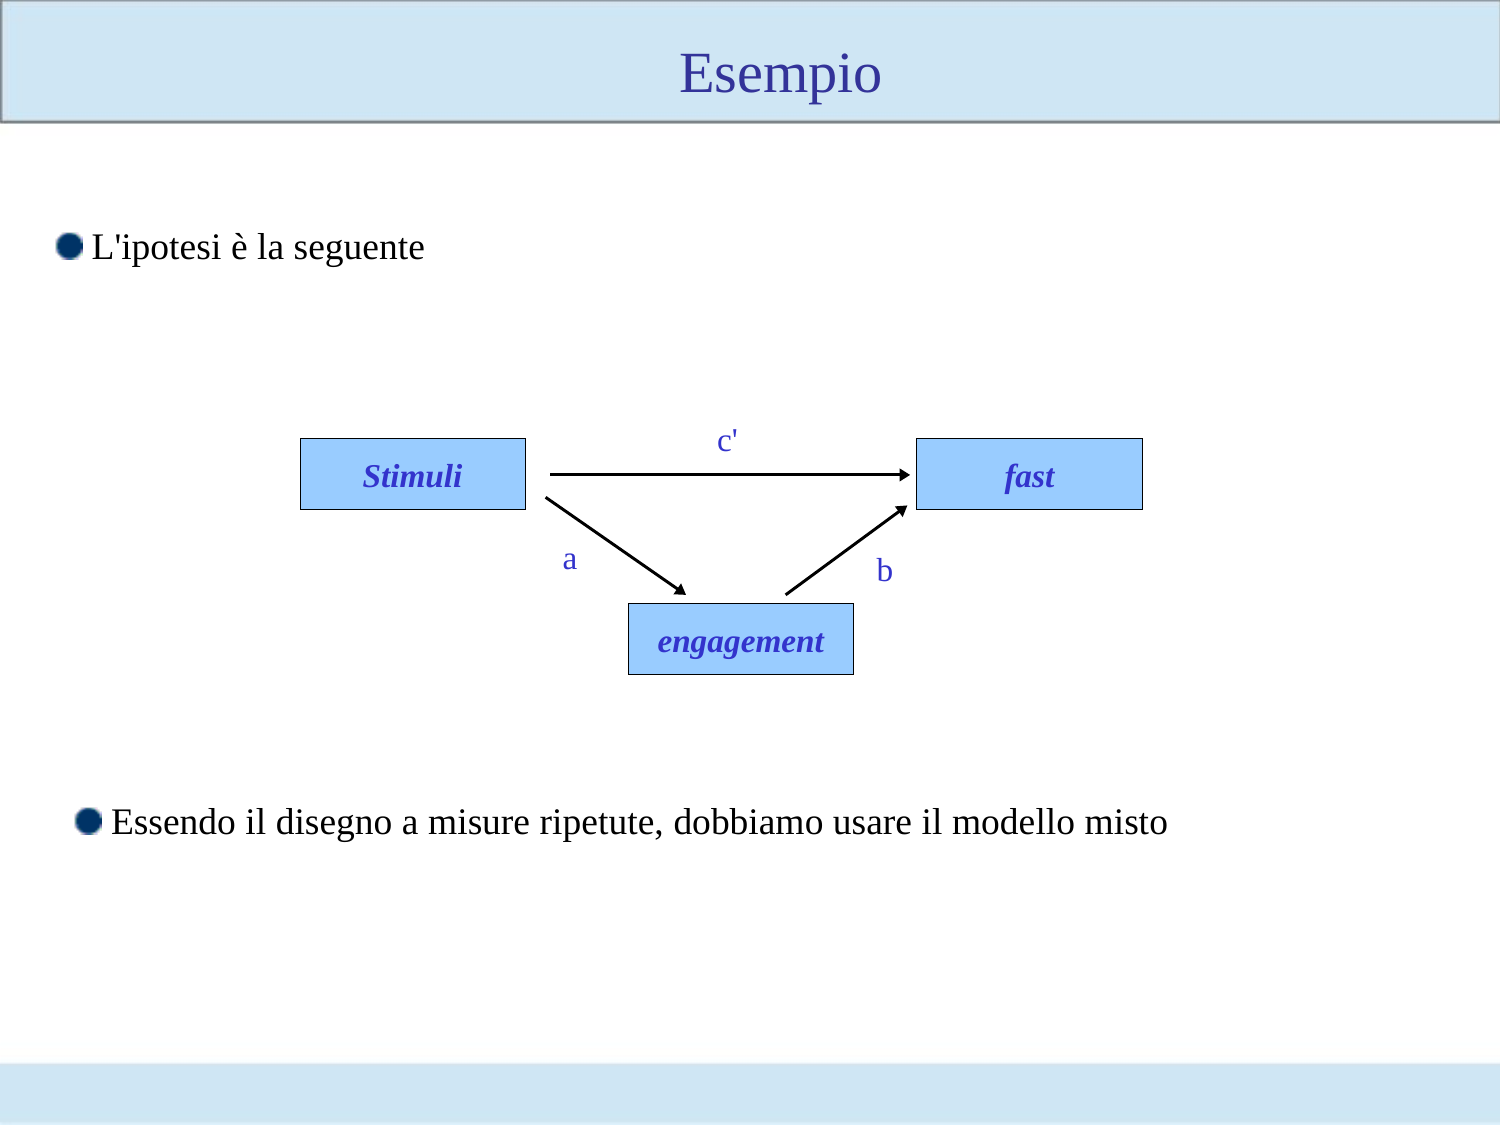

# Esempio
 L'ipotesi è la seguente
c'
Stimuli
fast
a
b
engagement
 Essendo il disegno a misure ripetute, dobbiamo usare il modello misto